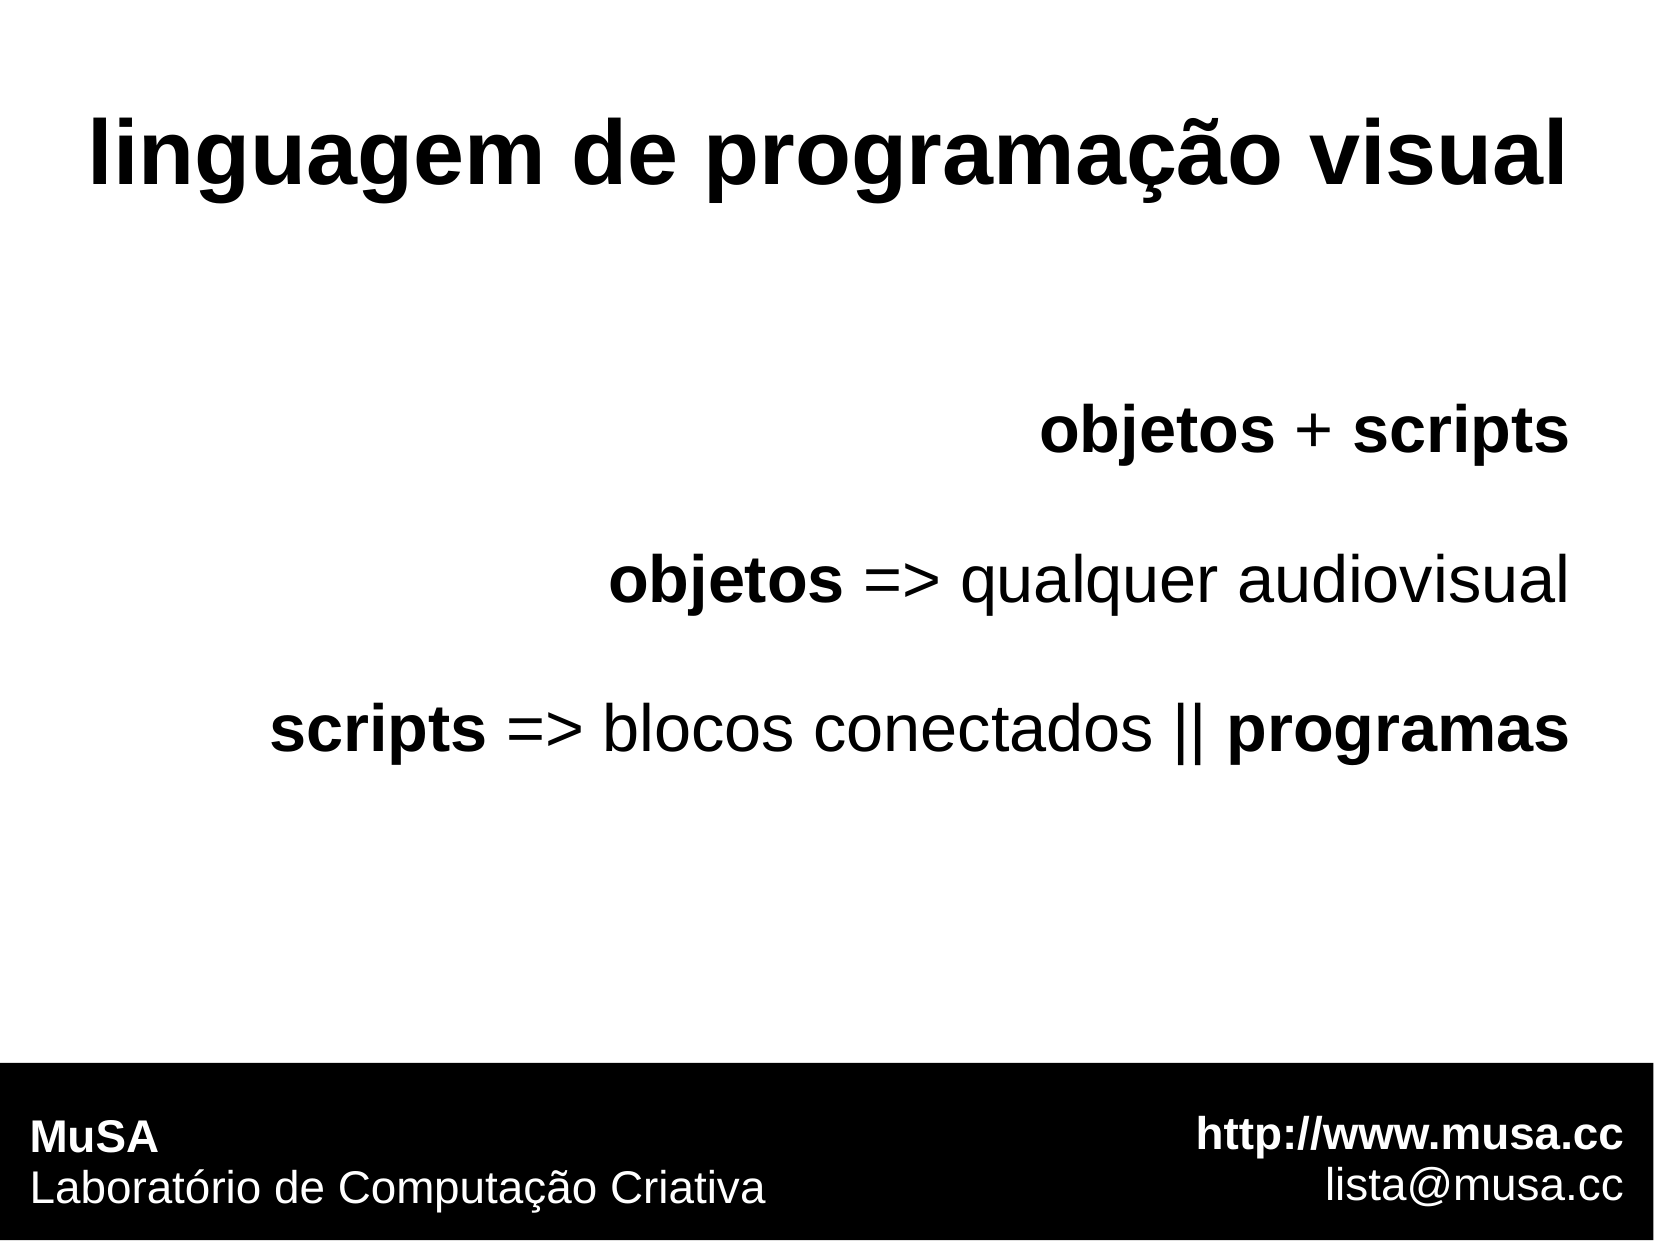

# linguagem de programação visual
 objetos + scripts
objetos => qualquer audiovisual
scripts => blocos conectados || programas
http://www.musa.cc
lista@musa.cc
MuSA
Laboratório de Computação Criativa